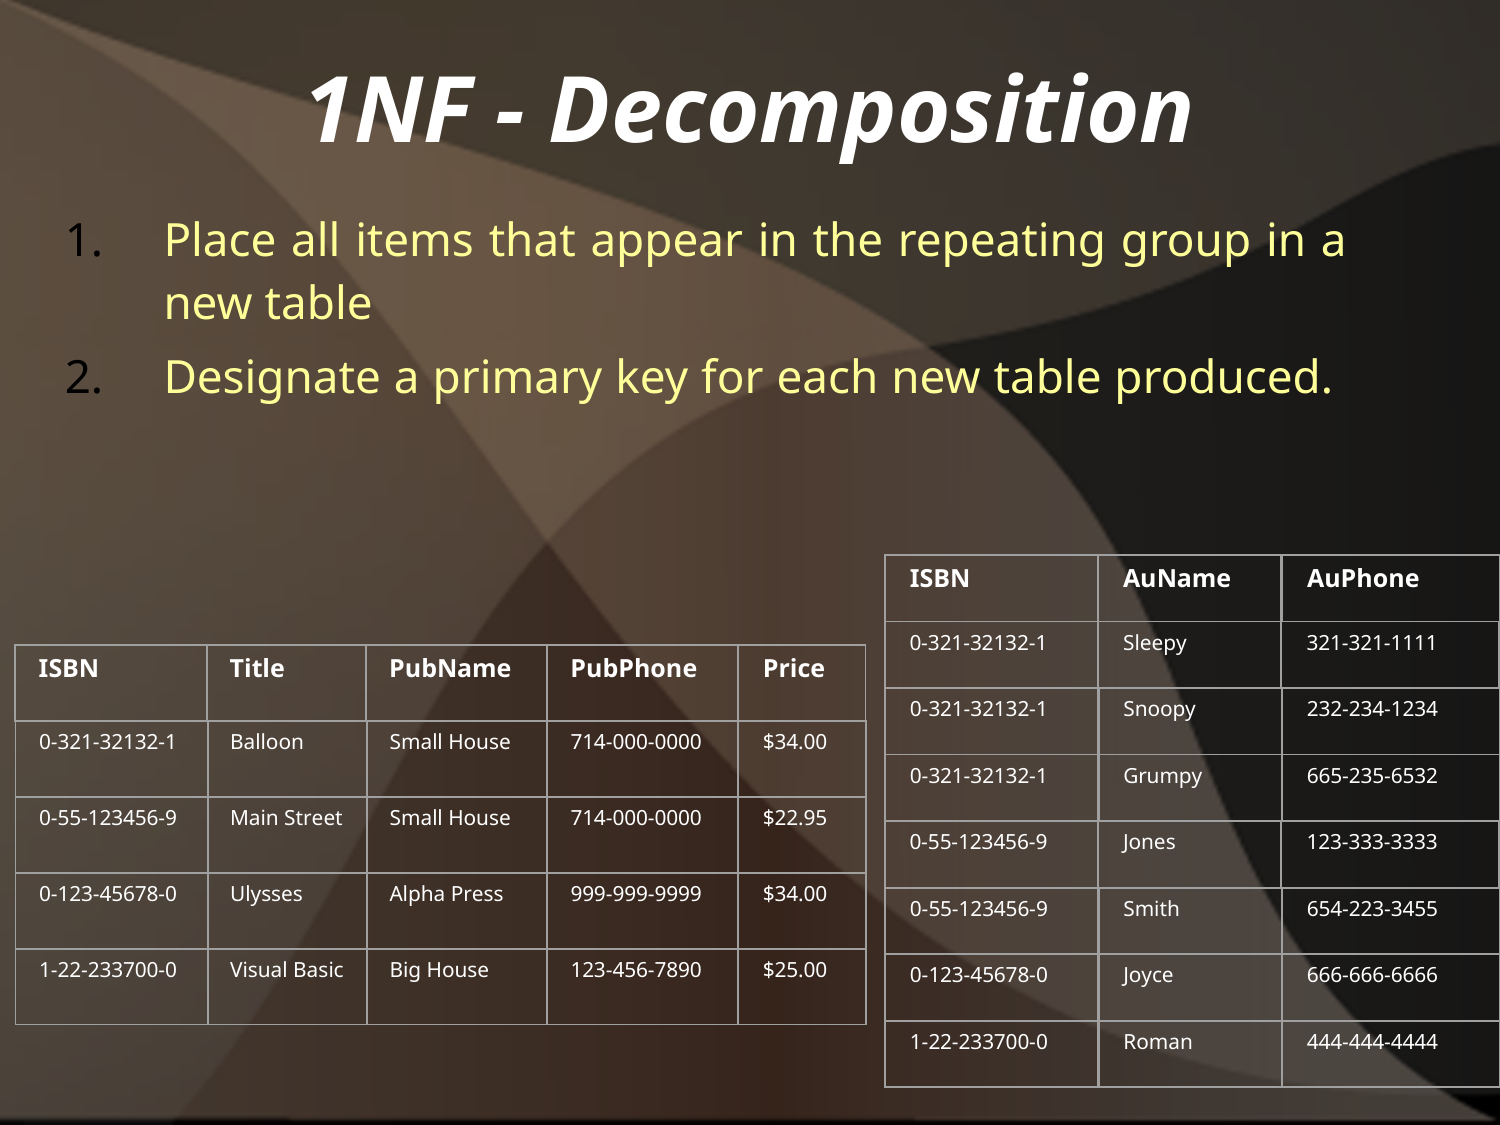

1NF - Decomposition
# Place all items that appear in the repeating group in a new table
Designate a primary key for each new table produced.
ISBN
AuName
AuPhone
0-321-32132-1
Sleepy
321-321-1111
ISBN
Title
PubName
PubPhone
Price
0-321-32132-1
Snoopy
232-234-1234
0-321-32132-1
Balloon
Small House
714-000-0000
$34.00
0-321-32132-1
Grumpy
665-235-6532
0-55-123456-9
Main Street
Small House
714-000-0000
$22.95
0-55-123456-9
Jones
123-333-3333
0-123-45678-0
Ulysses
Alpha Press
999-999-9999
$34.00
0-55-123456-9
Smith
654-223-3455
1-22-233700-0
Visual Basic
Big House
123-456-7890
$25.00
0-123-45678-0
Joyce
666-666-6666
1-22-233700-0
Roman
444-444-4444